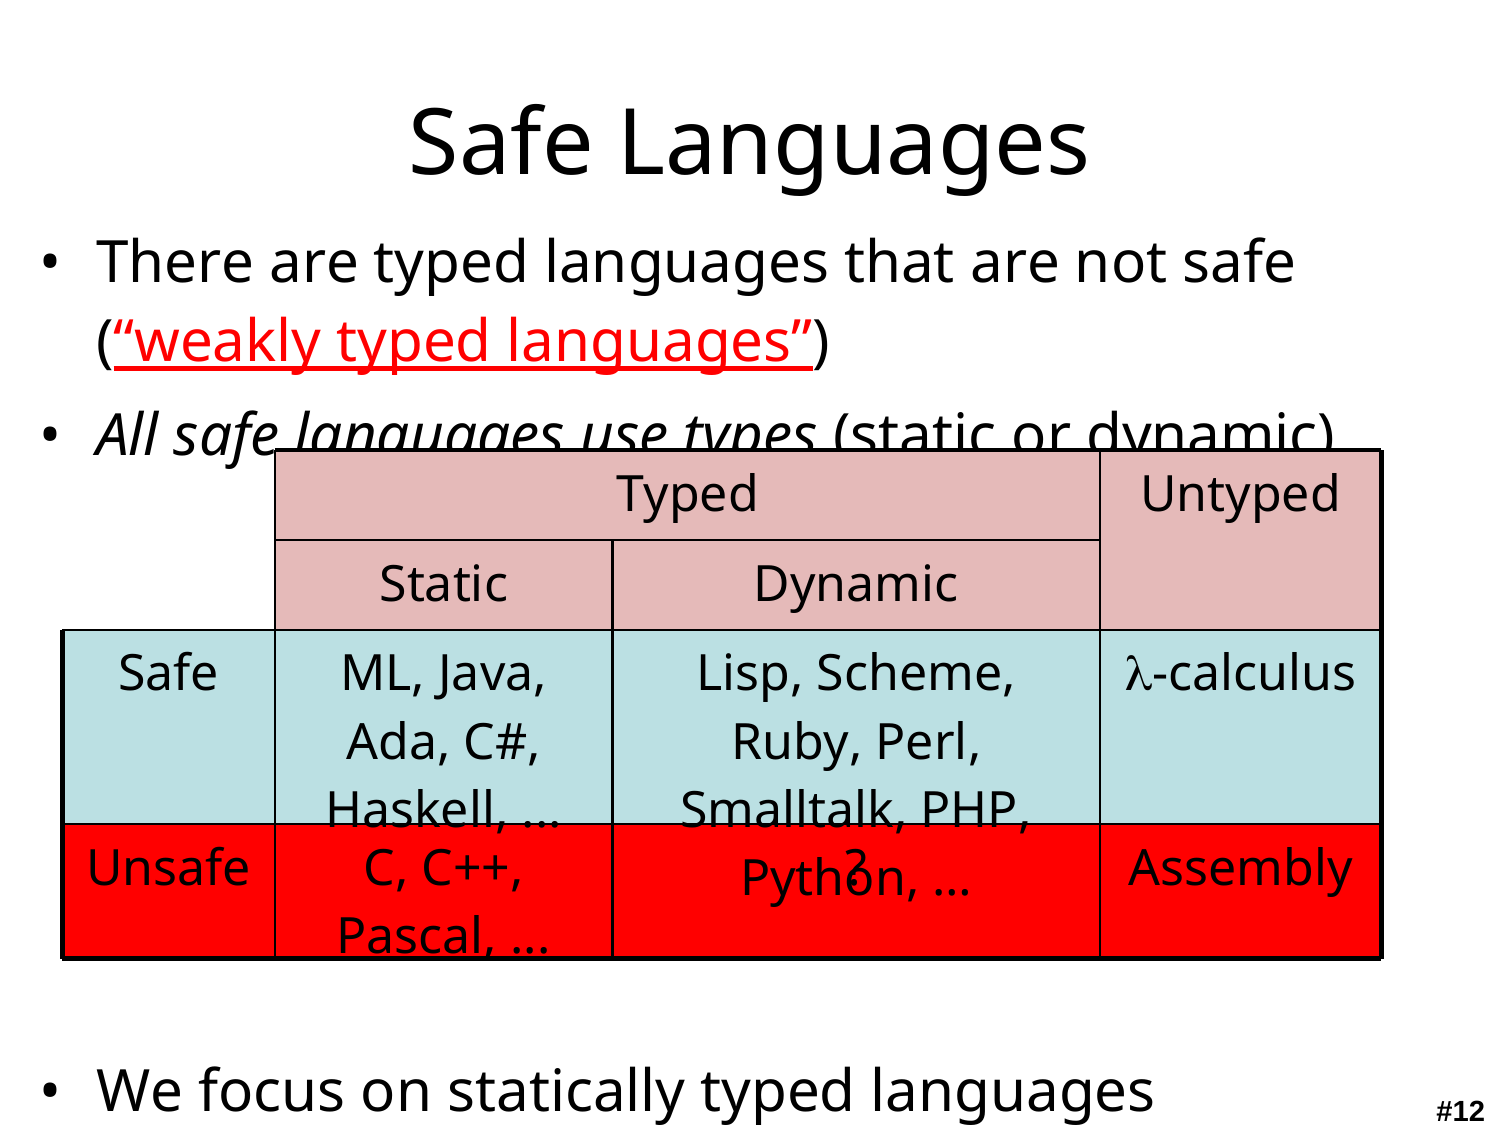

# Safe Languages
There are typed languages that are not safe (“weakly typed languages”)
All safe languages use types (static or dynamic)
We focus on statically typed languages
Typed
Untyped
Static
Dynamic
Safe
ML, Java, Ada, C#, Haskell, ...
Lisp, Scheme, Ruby, Perl, Smalltalk, PHP, Python, …
-calculus
Unsafe
C, C++, Pascal, ...
?
Assembly
12